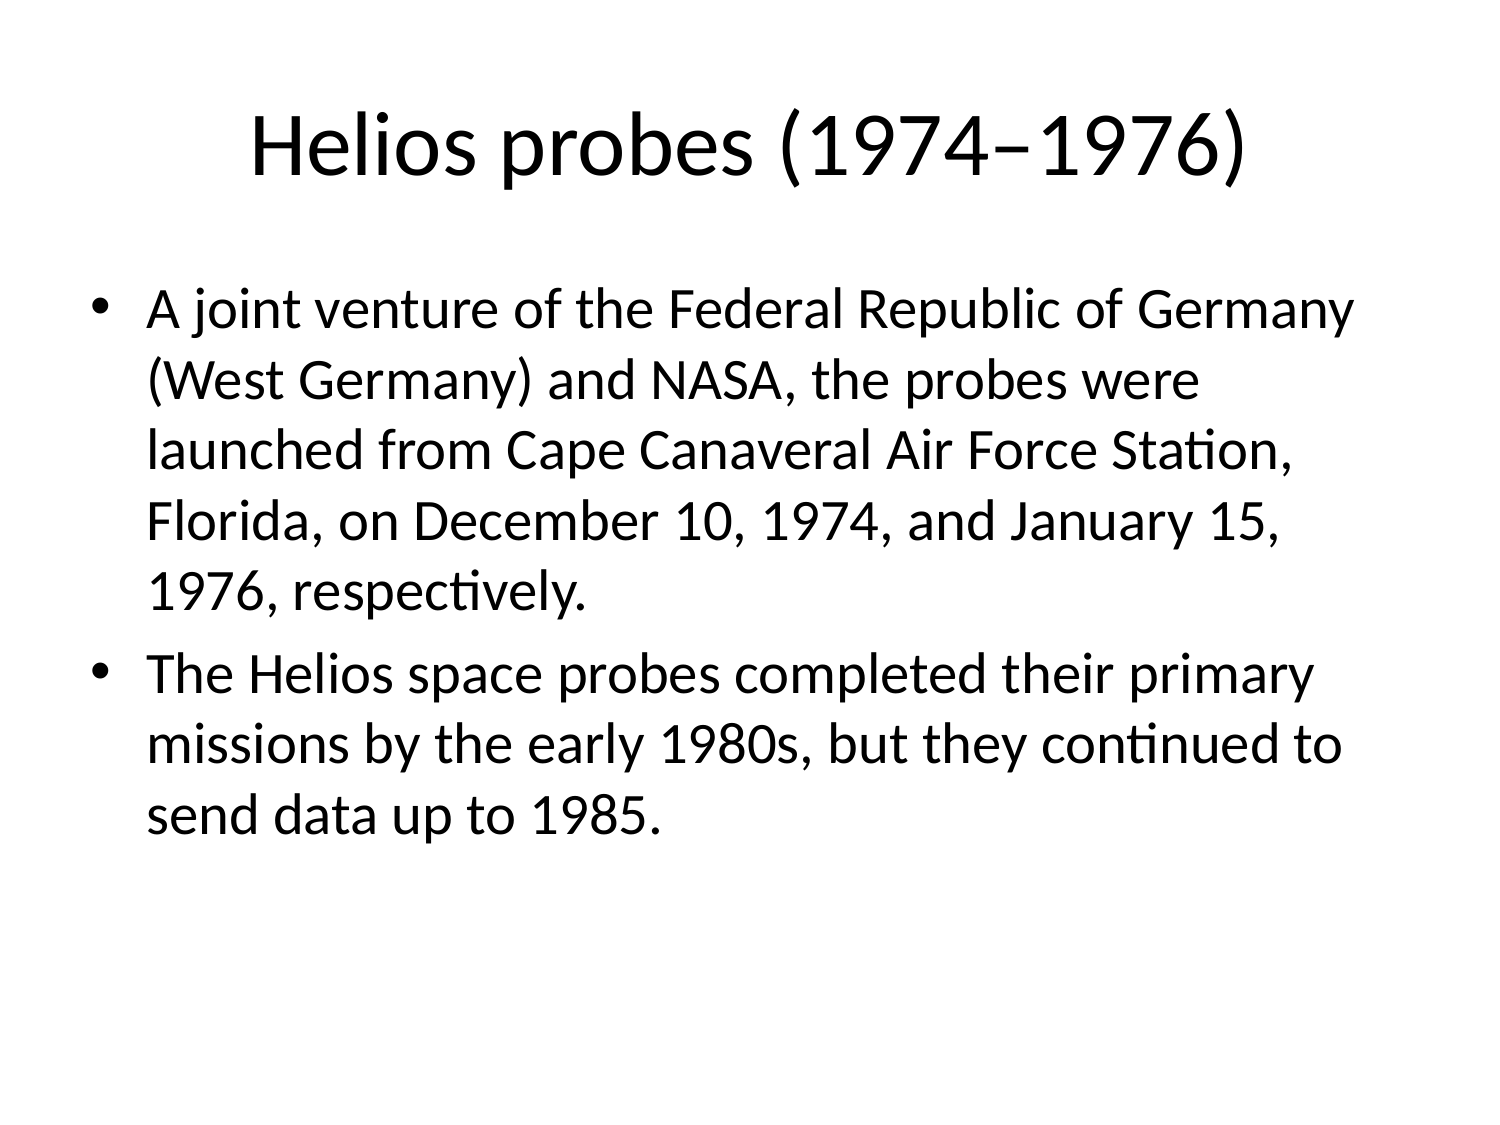

# Helios probes (1974–1976)
A joint venture of the Federal Republic of Germany (West Germany) and NASA, the probes were launched from Cape Canaveral Air Force Station, Florida, on December 10, 1974, and January 15, 1976, respectively.
The Helios space probes completed their primary missions by the early 1980s, but they continued to send data up to 1985.